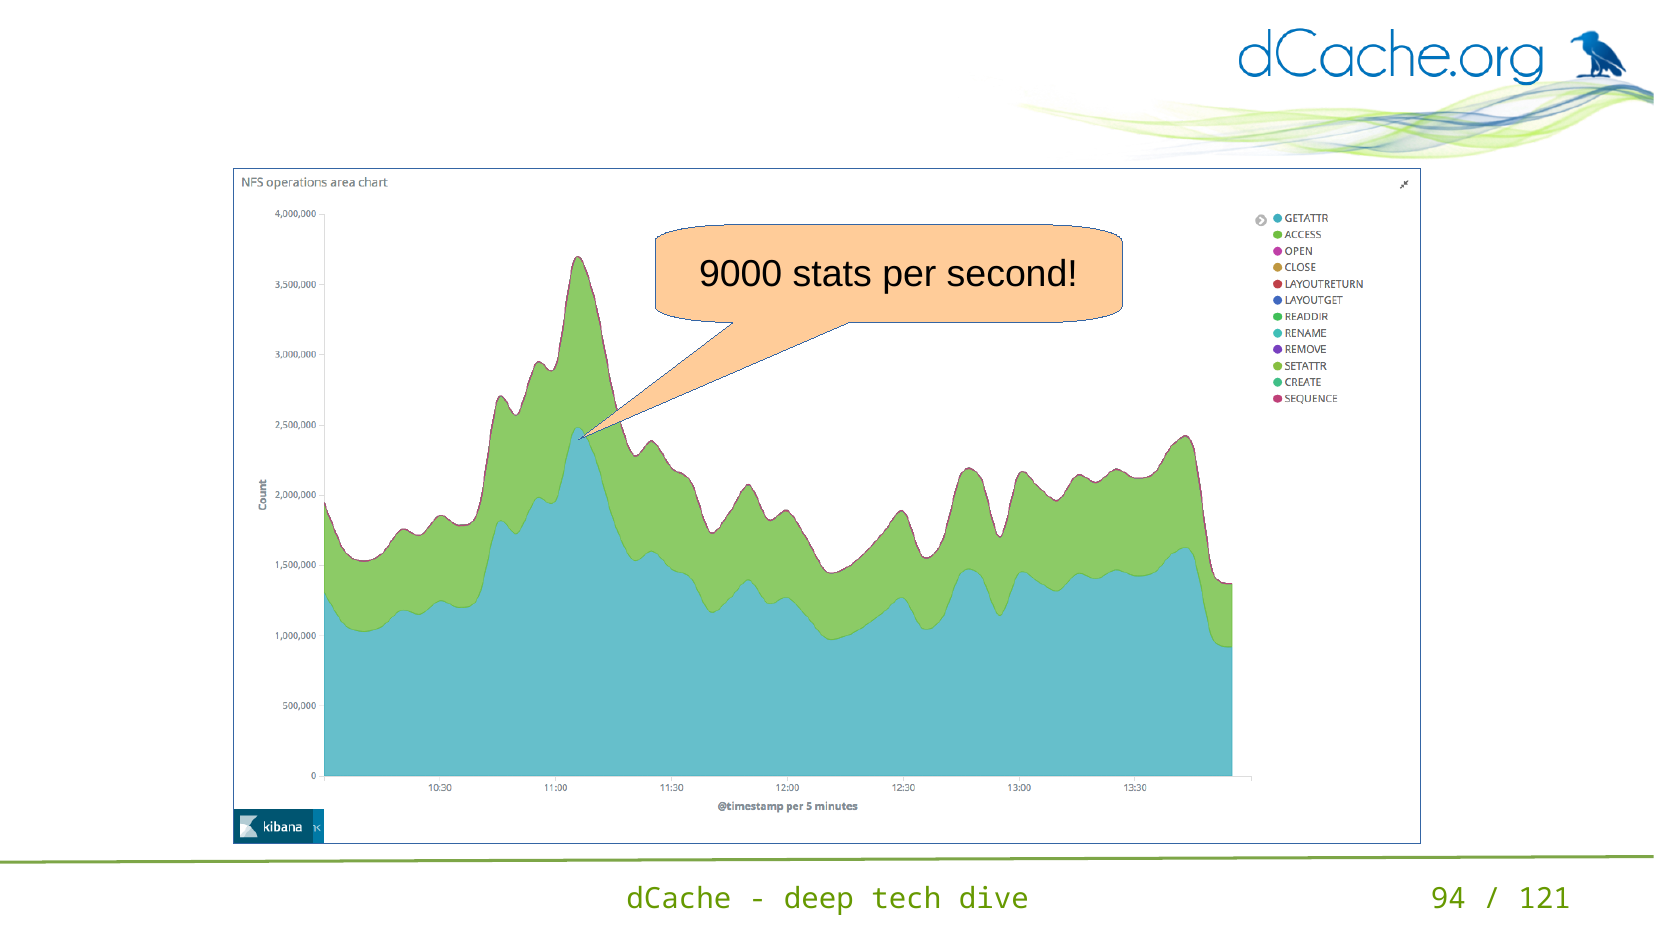

#
9000 stats per second!
dCache - deep tech dive
94